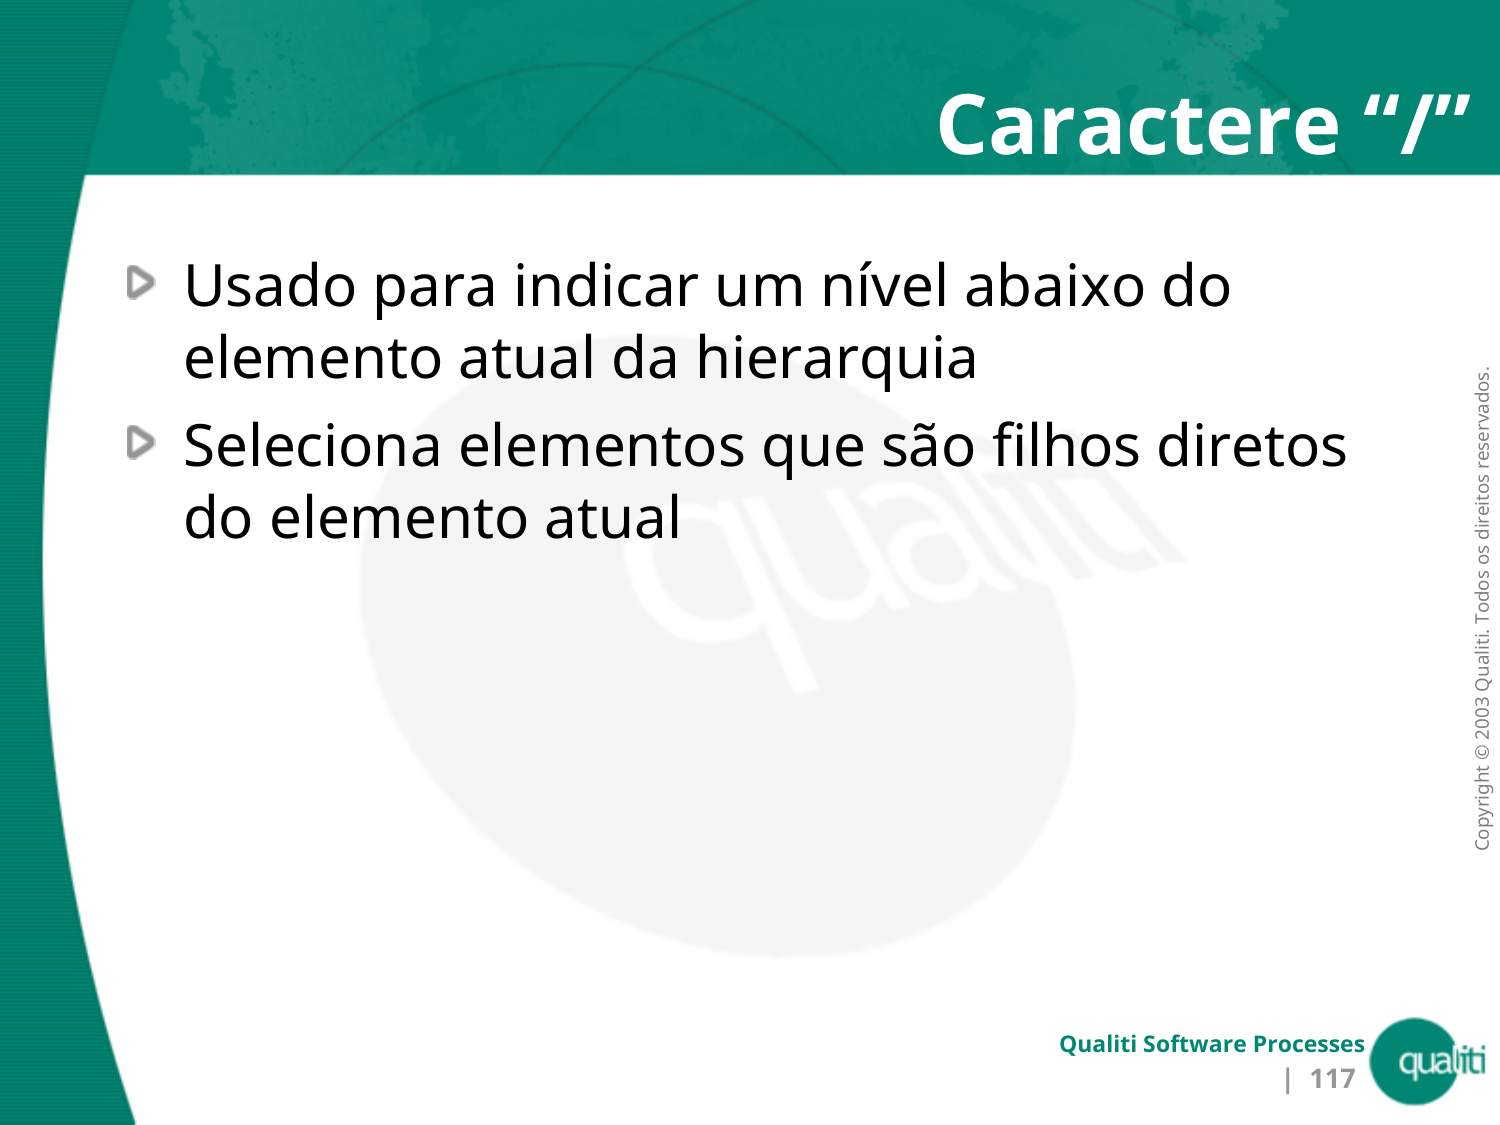

# Caractere “/”
Usado para indicar um nível abaixo do elemento atual da hierarquia
Seleciona elementos que são filhos diretos do elemento atual